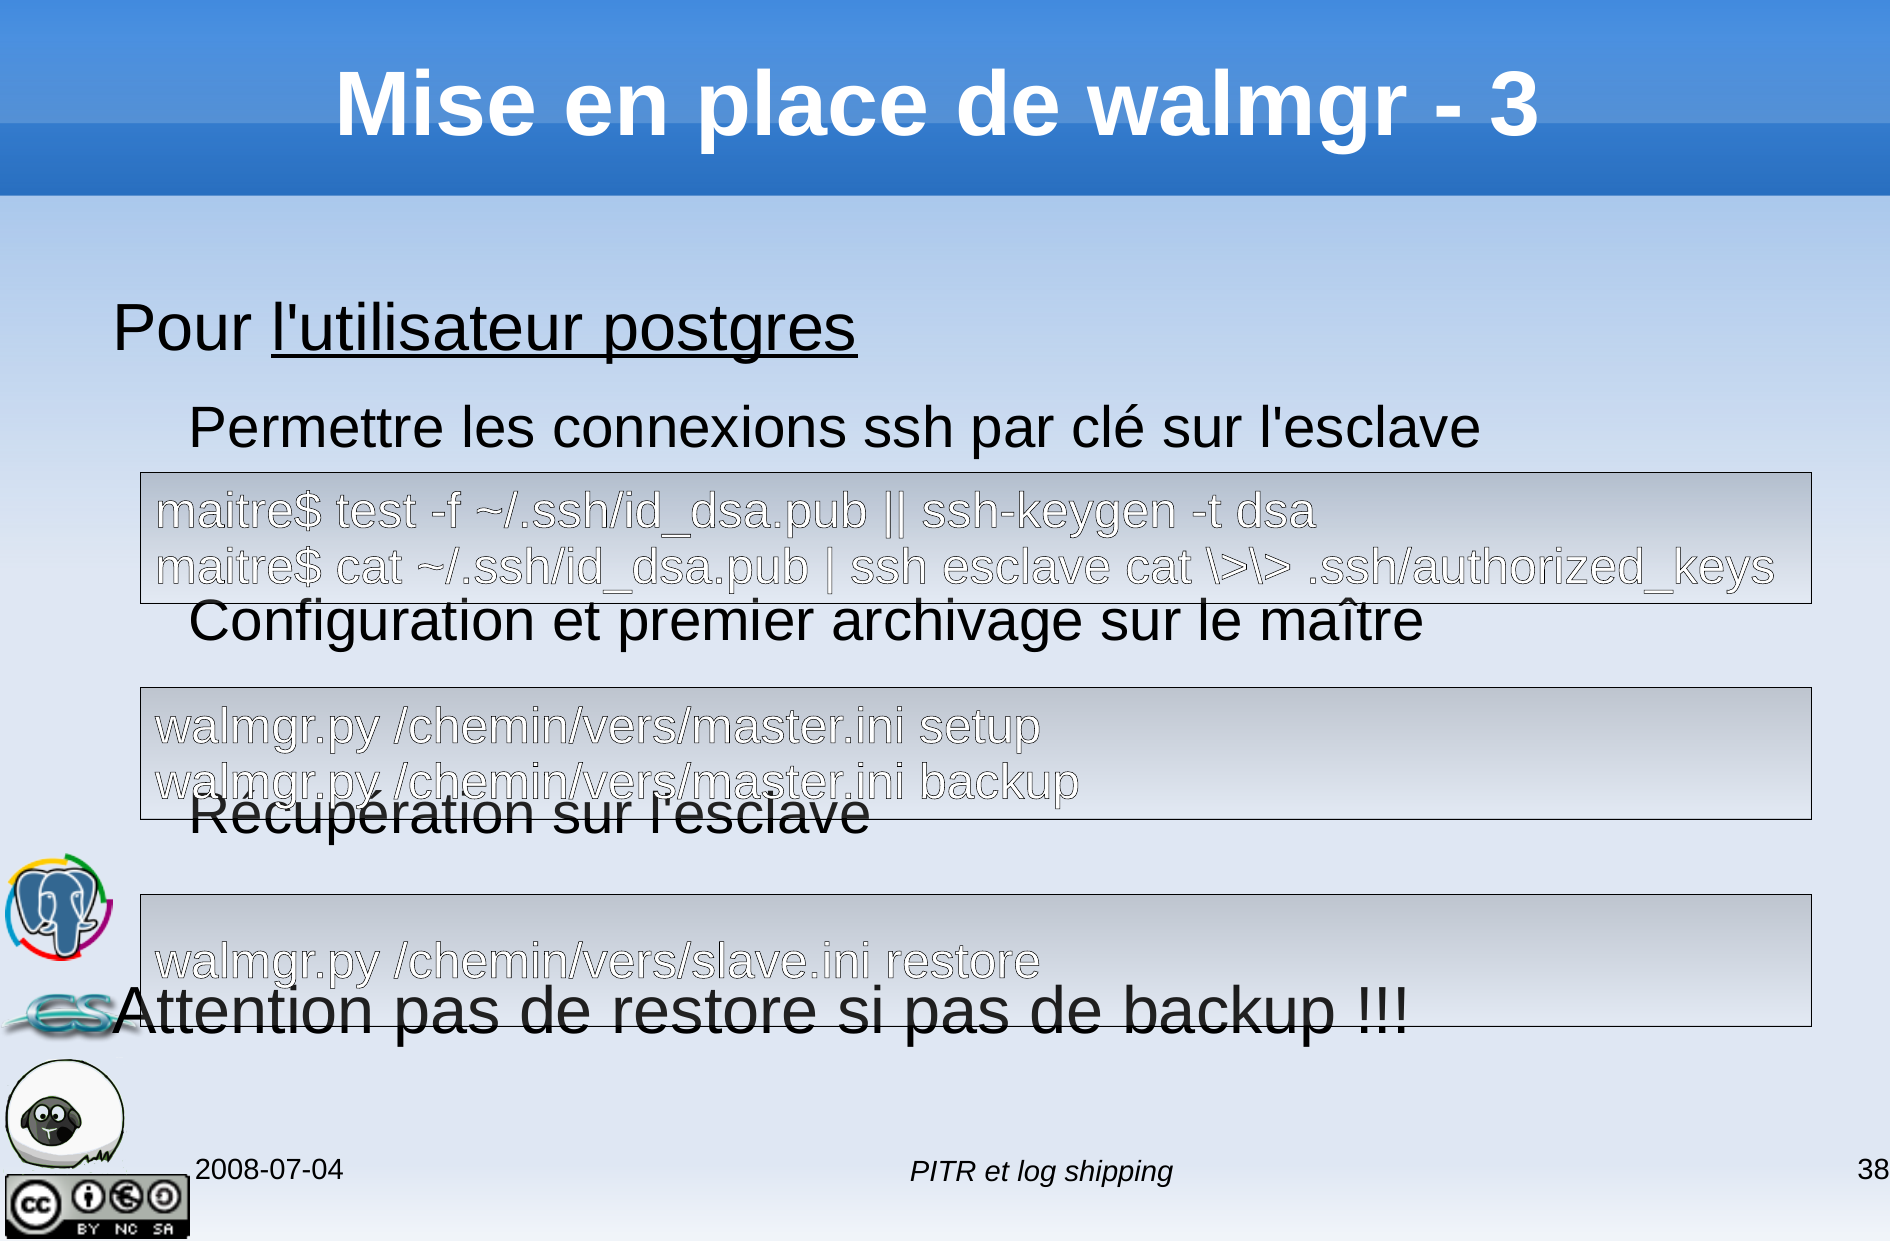

# Mise en place de walmgr - 3
Pour l'utilisateur postgres
Permettre les connexions ssh par clé sur l'esclave
Configuration et premier archivage sur le maître
Récupération sur l'esclave
Attention pas de restore si pas de backup !!!
maitre$ test -f ~/.ssh/id_dsa.pub || ssh-keygen -t dsa
maitre$ cat ~/.ssh/id_dsa.pub | ssh esclave cat \>\> .ssh/authorized_keys
walmgr.py /chemin/vers/master.ini setup
walmgr.py /chemin/vers/master.ini backup
walmgr.py /chemin/vers/slave.ini restore
2008-07-04
38
PITR et log shipping